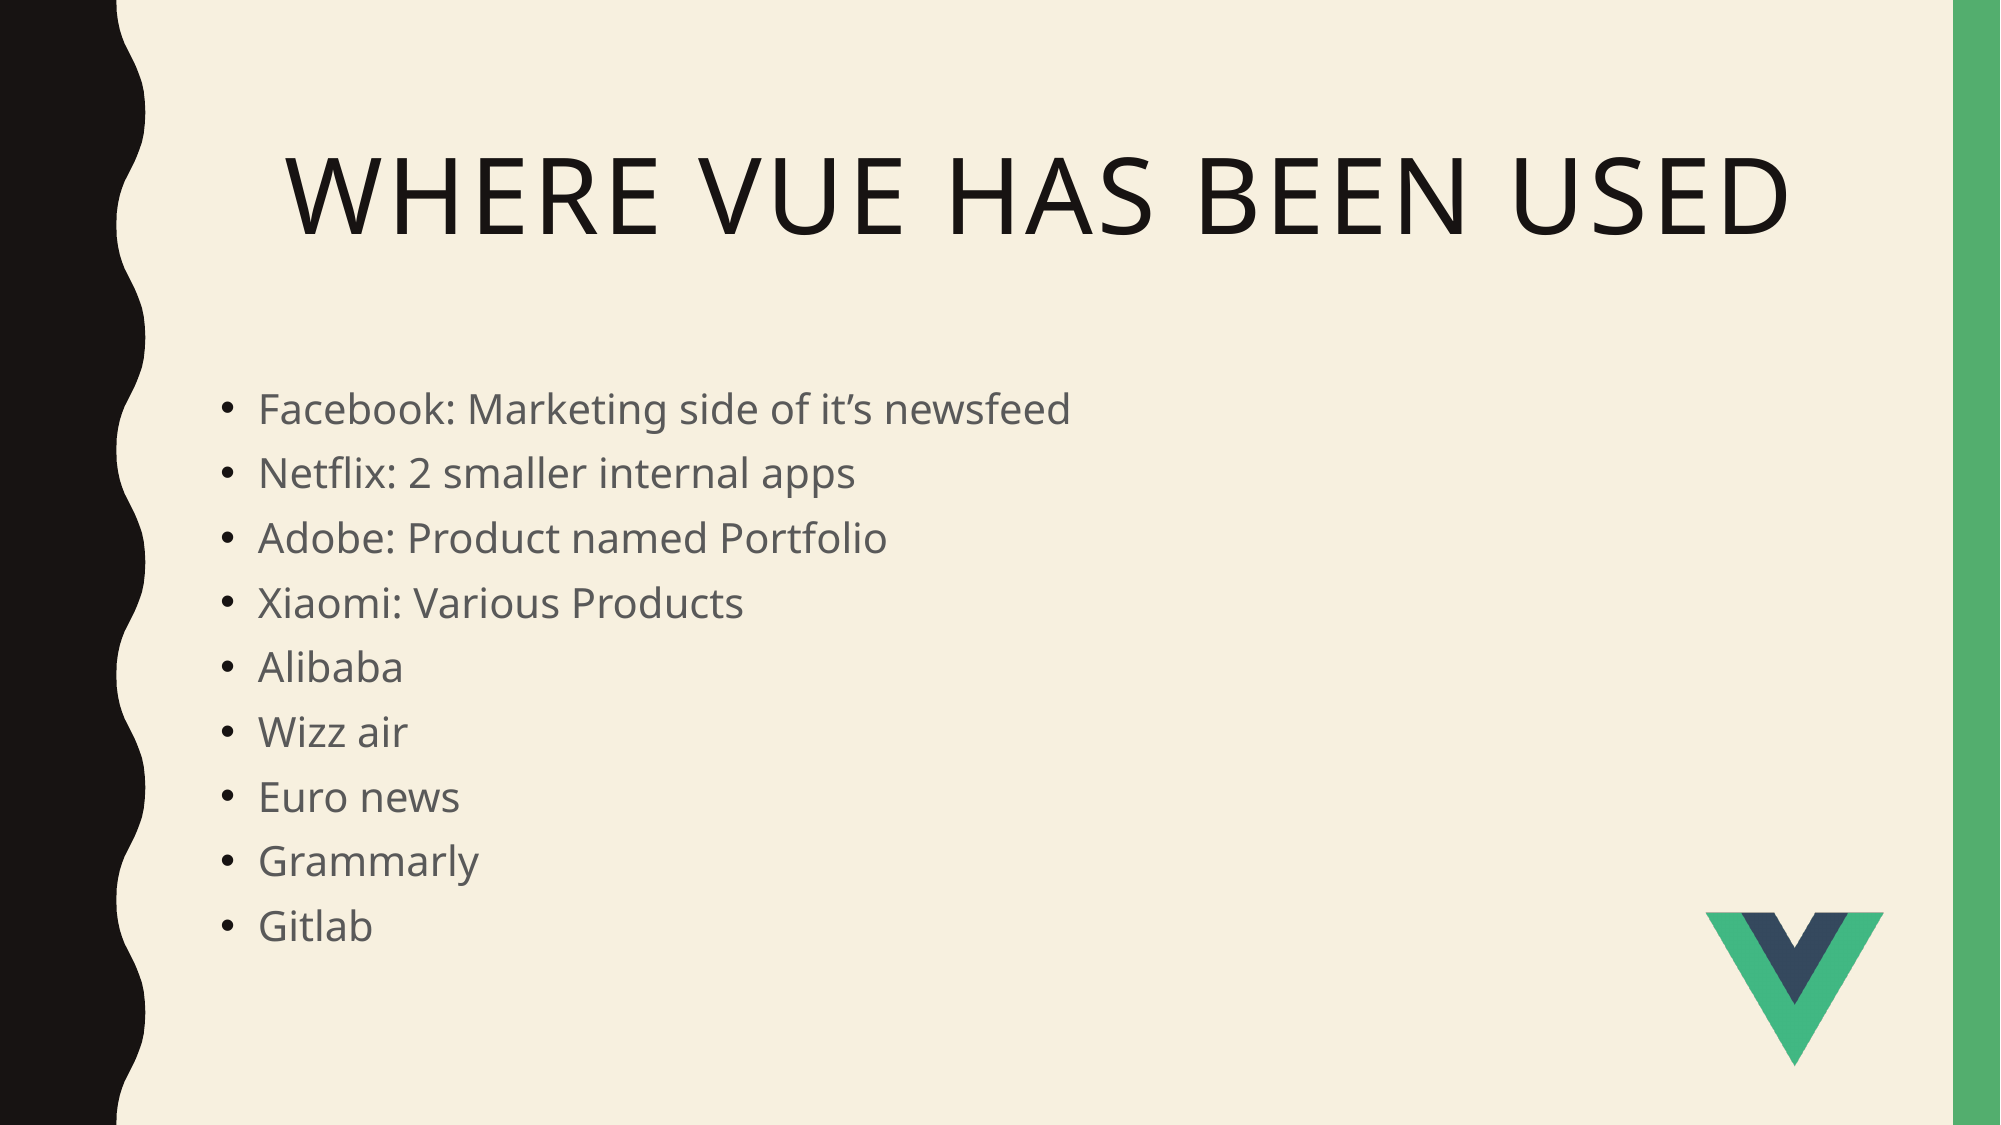

# Where Vue has been used
Facebook: Marketing side of it’s newsfeed
Netflix: 2 smaller internal apps
Adobe: Product named Portfolio
Xiaomi: Various Products
Alibaba
Wizz air
Euro news
Grammarly
Gitlab